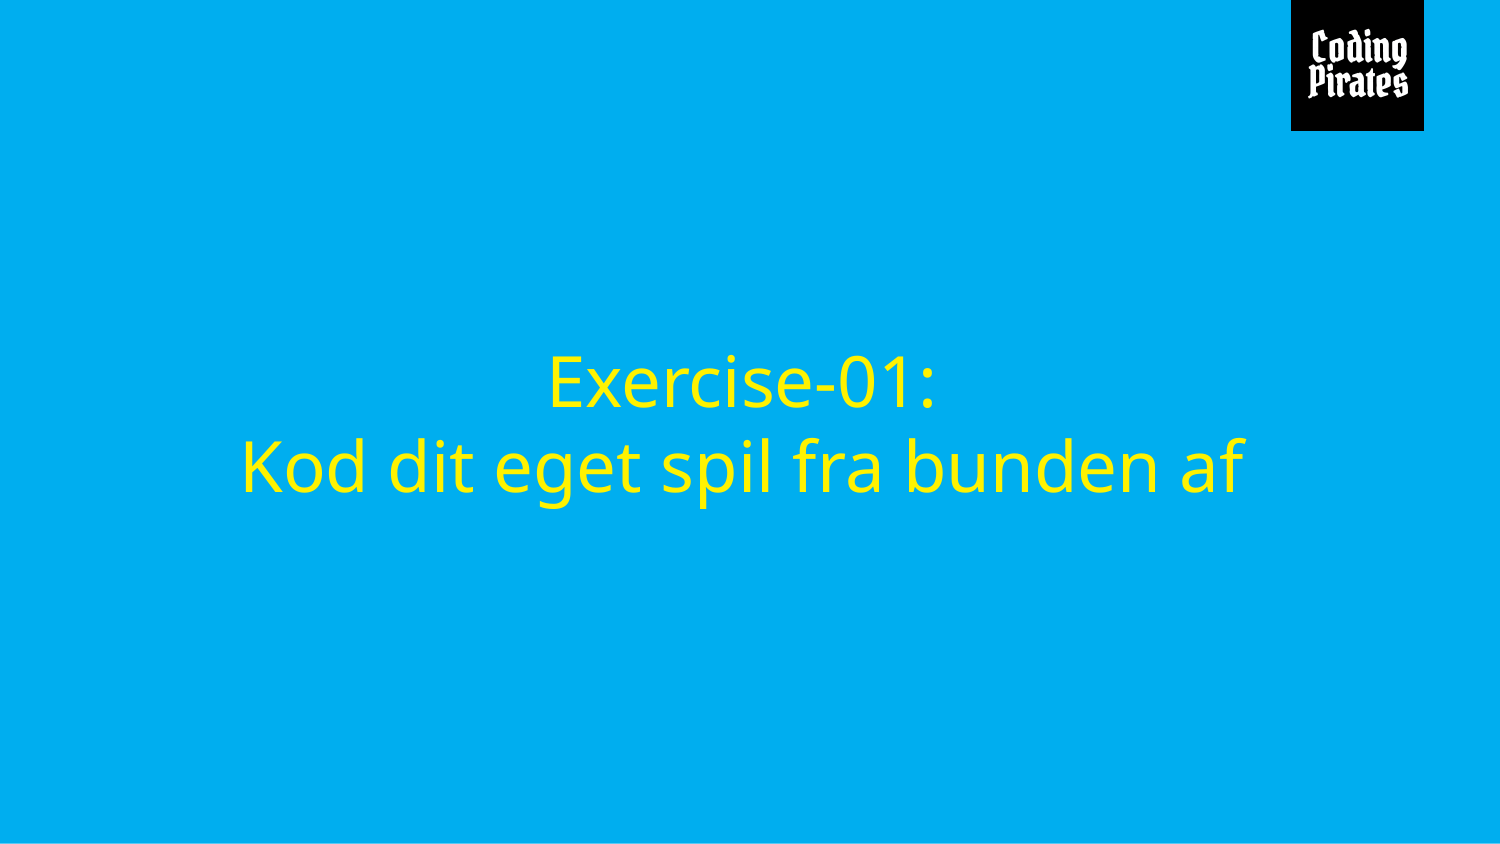

# Exercise-01: Kod dit eget spil fra bunden af